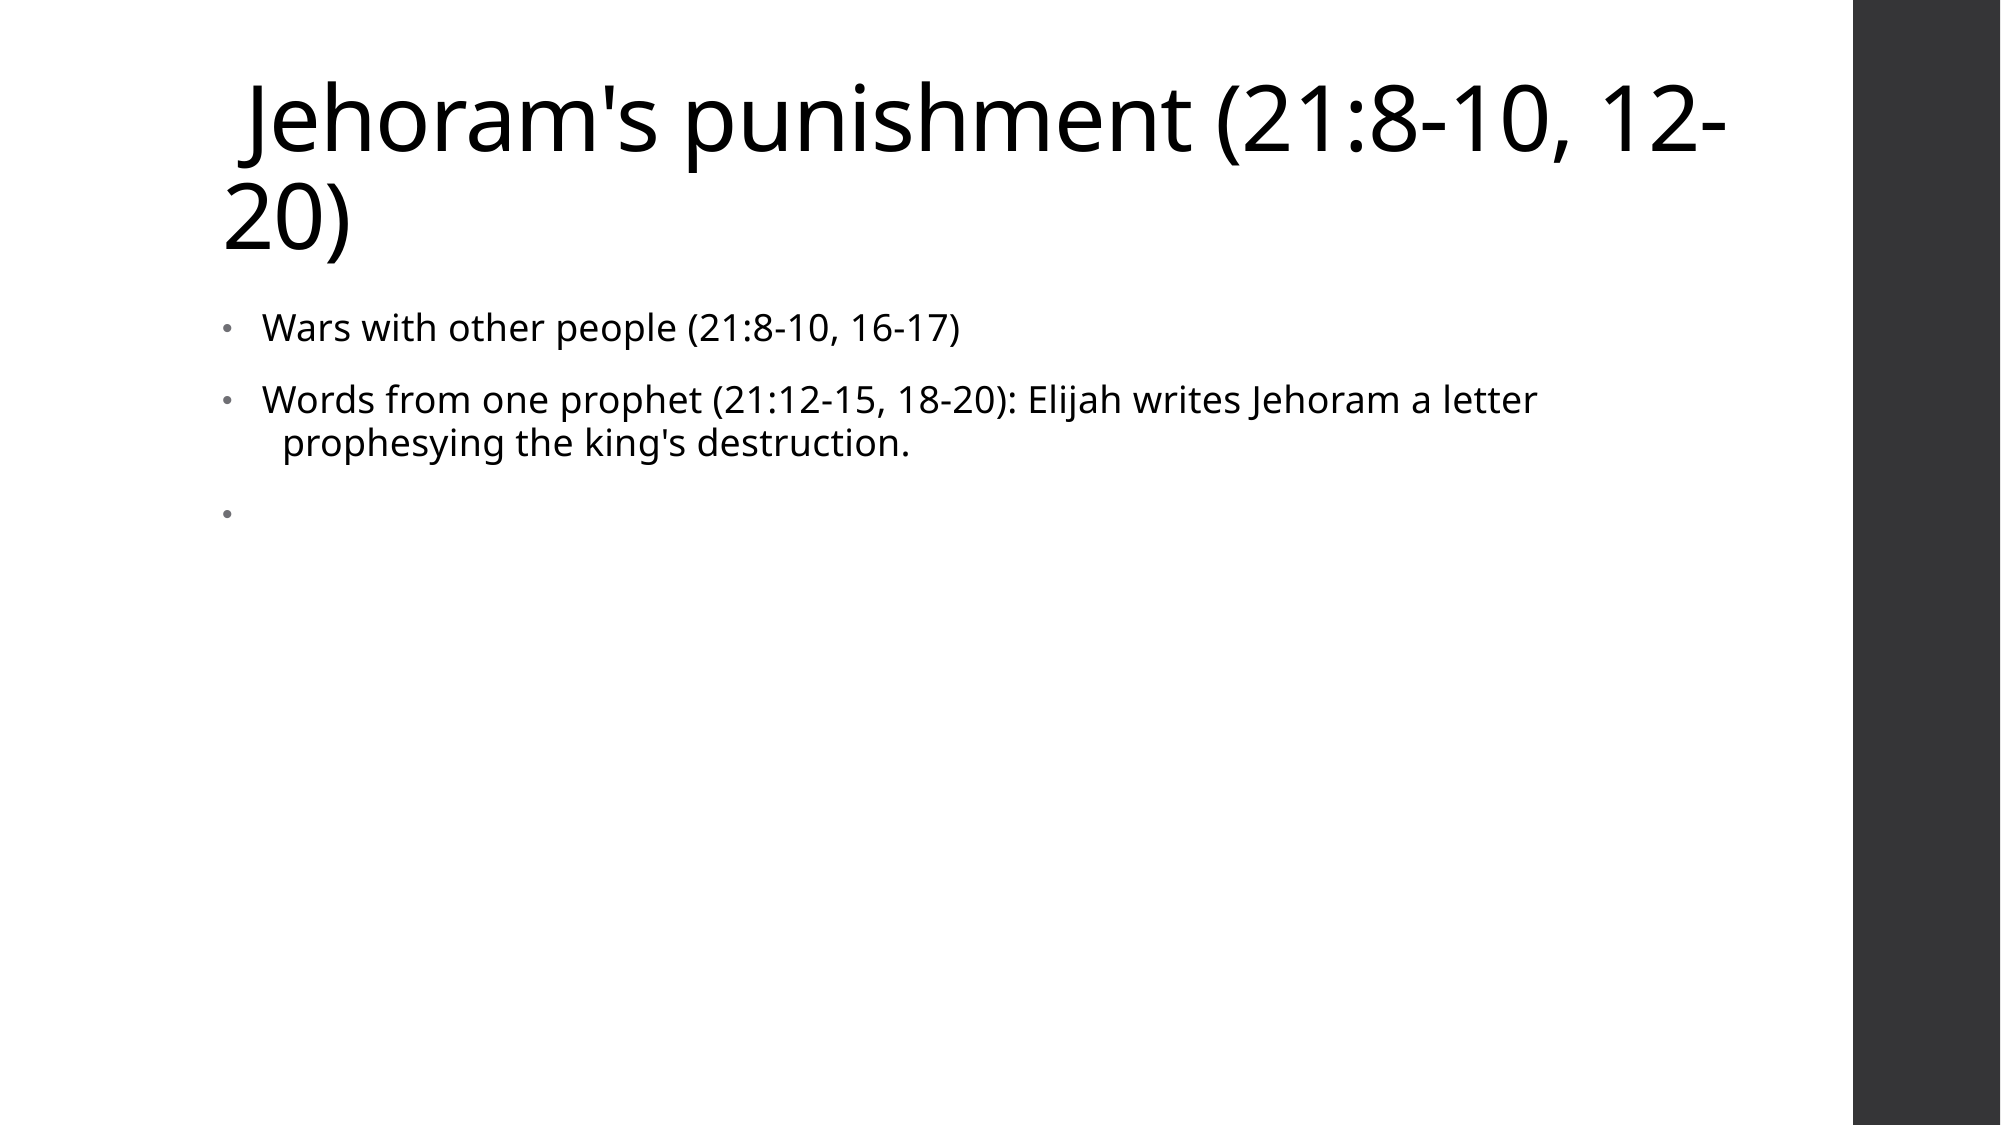

# Jehoram's punishment (21:8-10, 12-20)
 Wars with other people (21:8-10, 16-17)
 Words from one prophet (21:12-15, 18-20): Elijah writes Jehoram a letter prophesying the king's destruction.